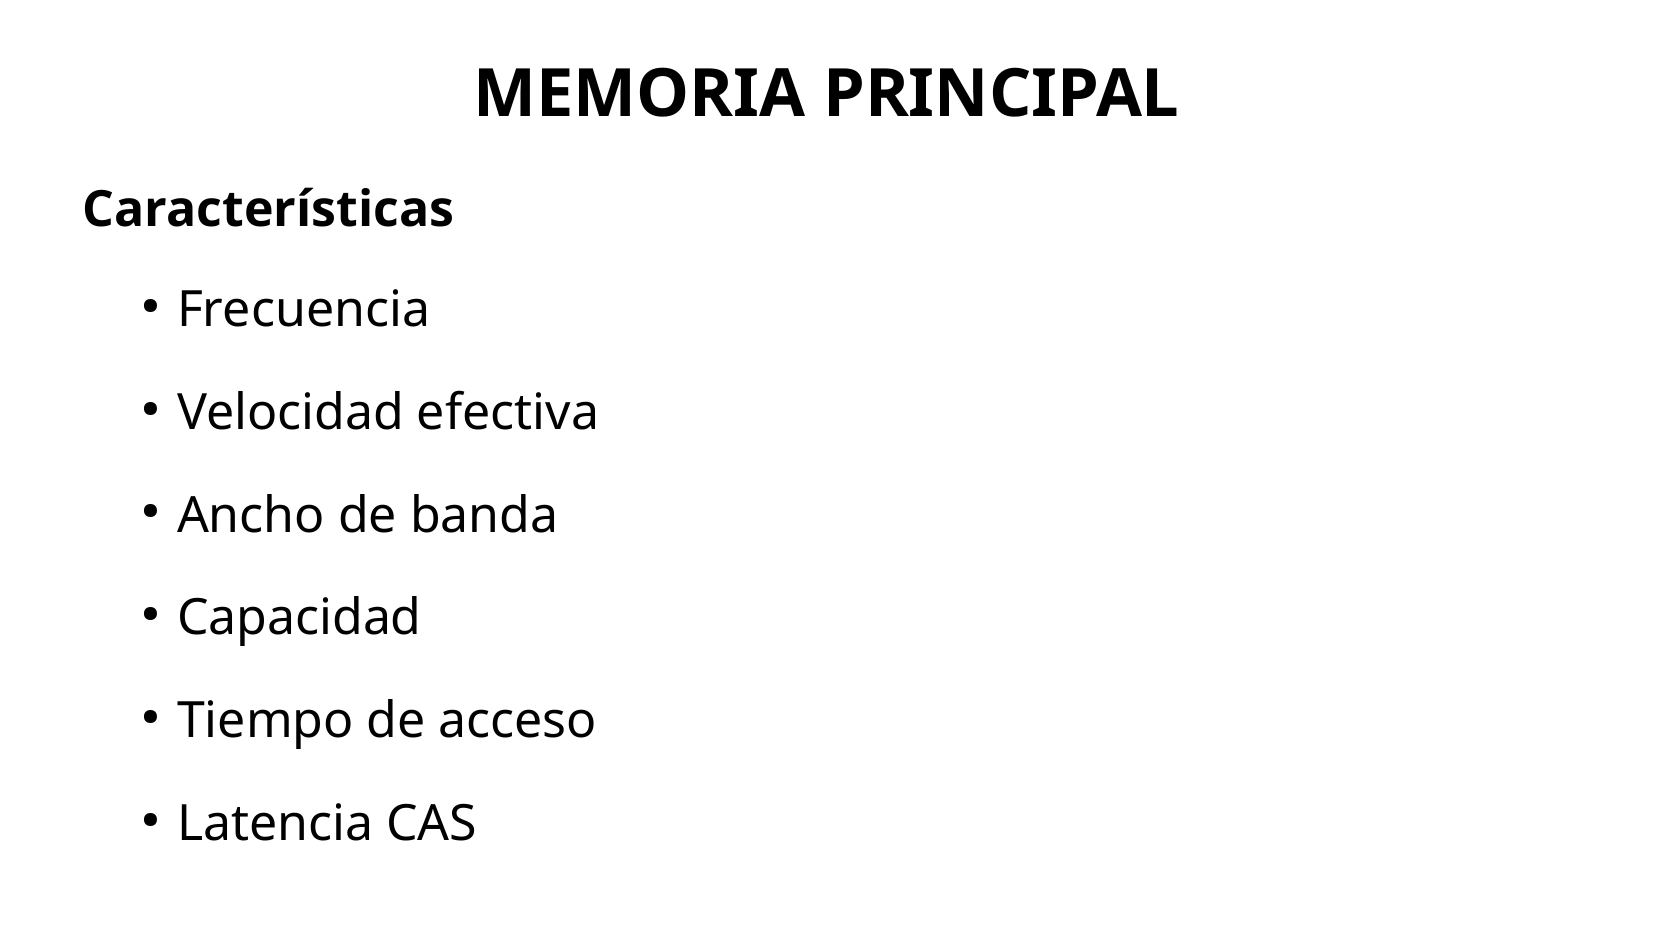

# MEMORIA PRINCIPAL
Características
Frecuencia
Velocidad efectiva
Ancho de banda
Capacidad
Tiempo de acceso
Latencia CAS